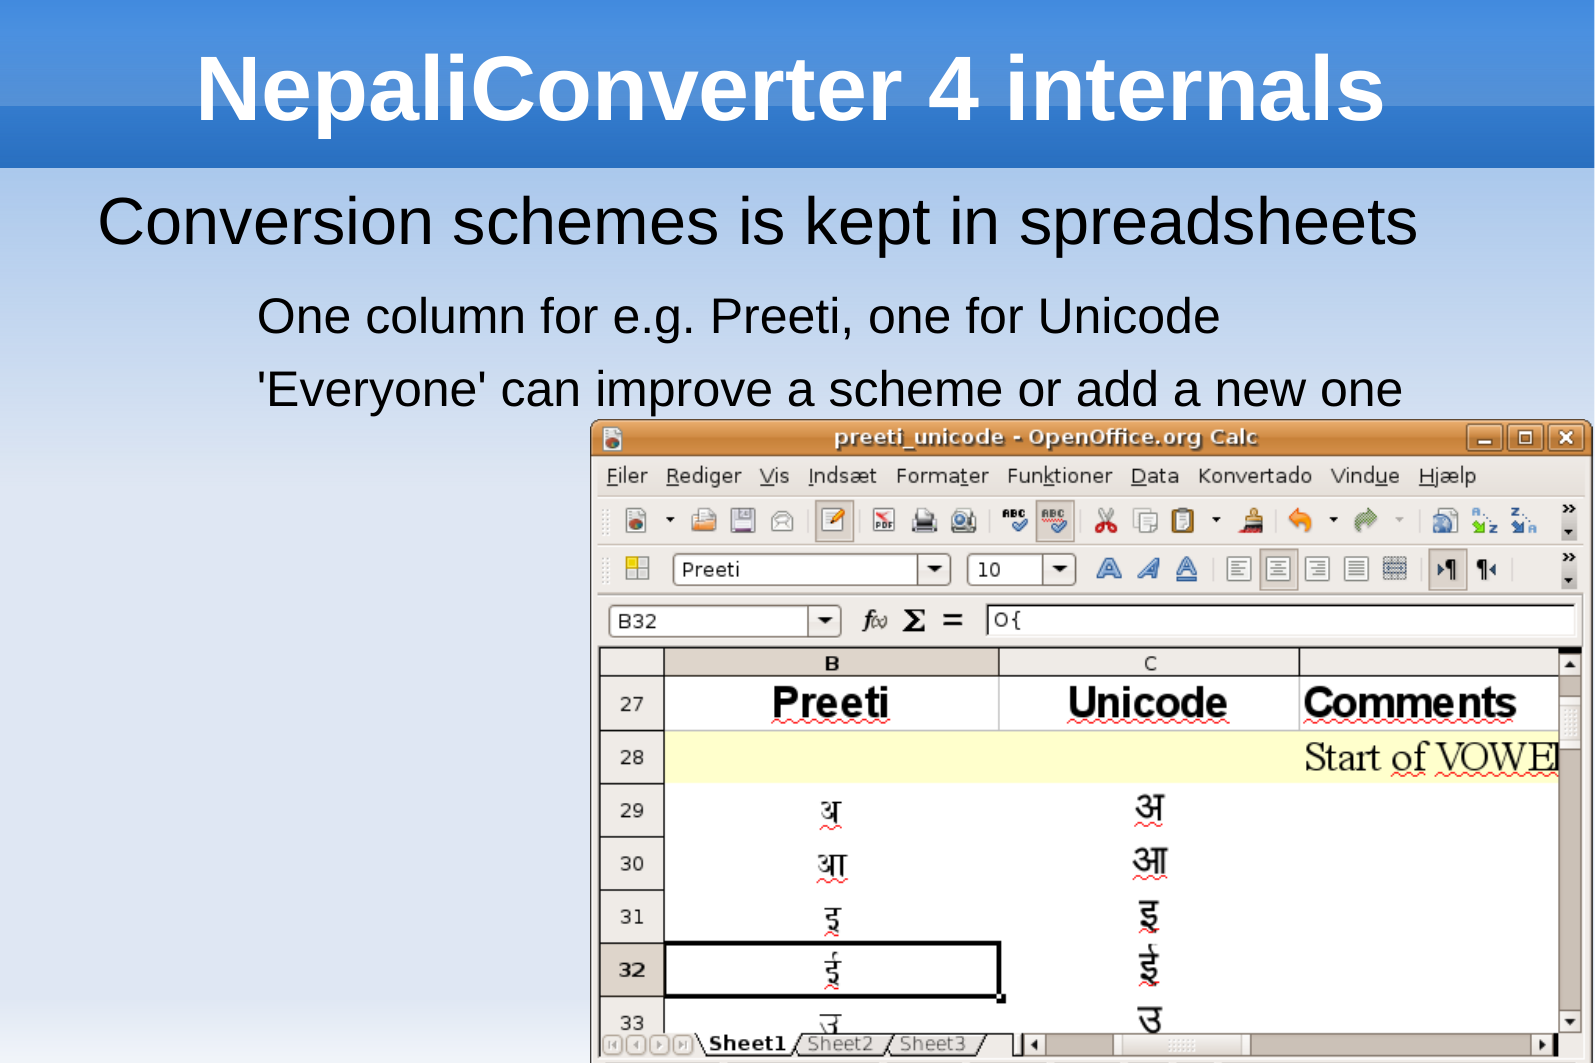

# NepaliConverter 4 internals
Conversion schemes is kept in spreadsheets
One column for e.g. Preeti, one for Unicode
'Everyone' can improve a scheme or add a new one